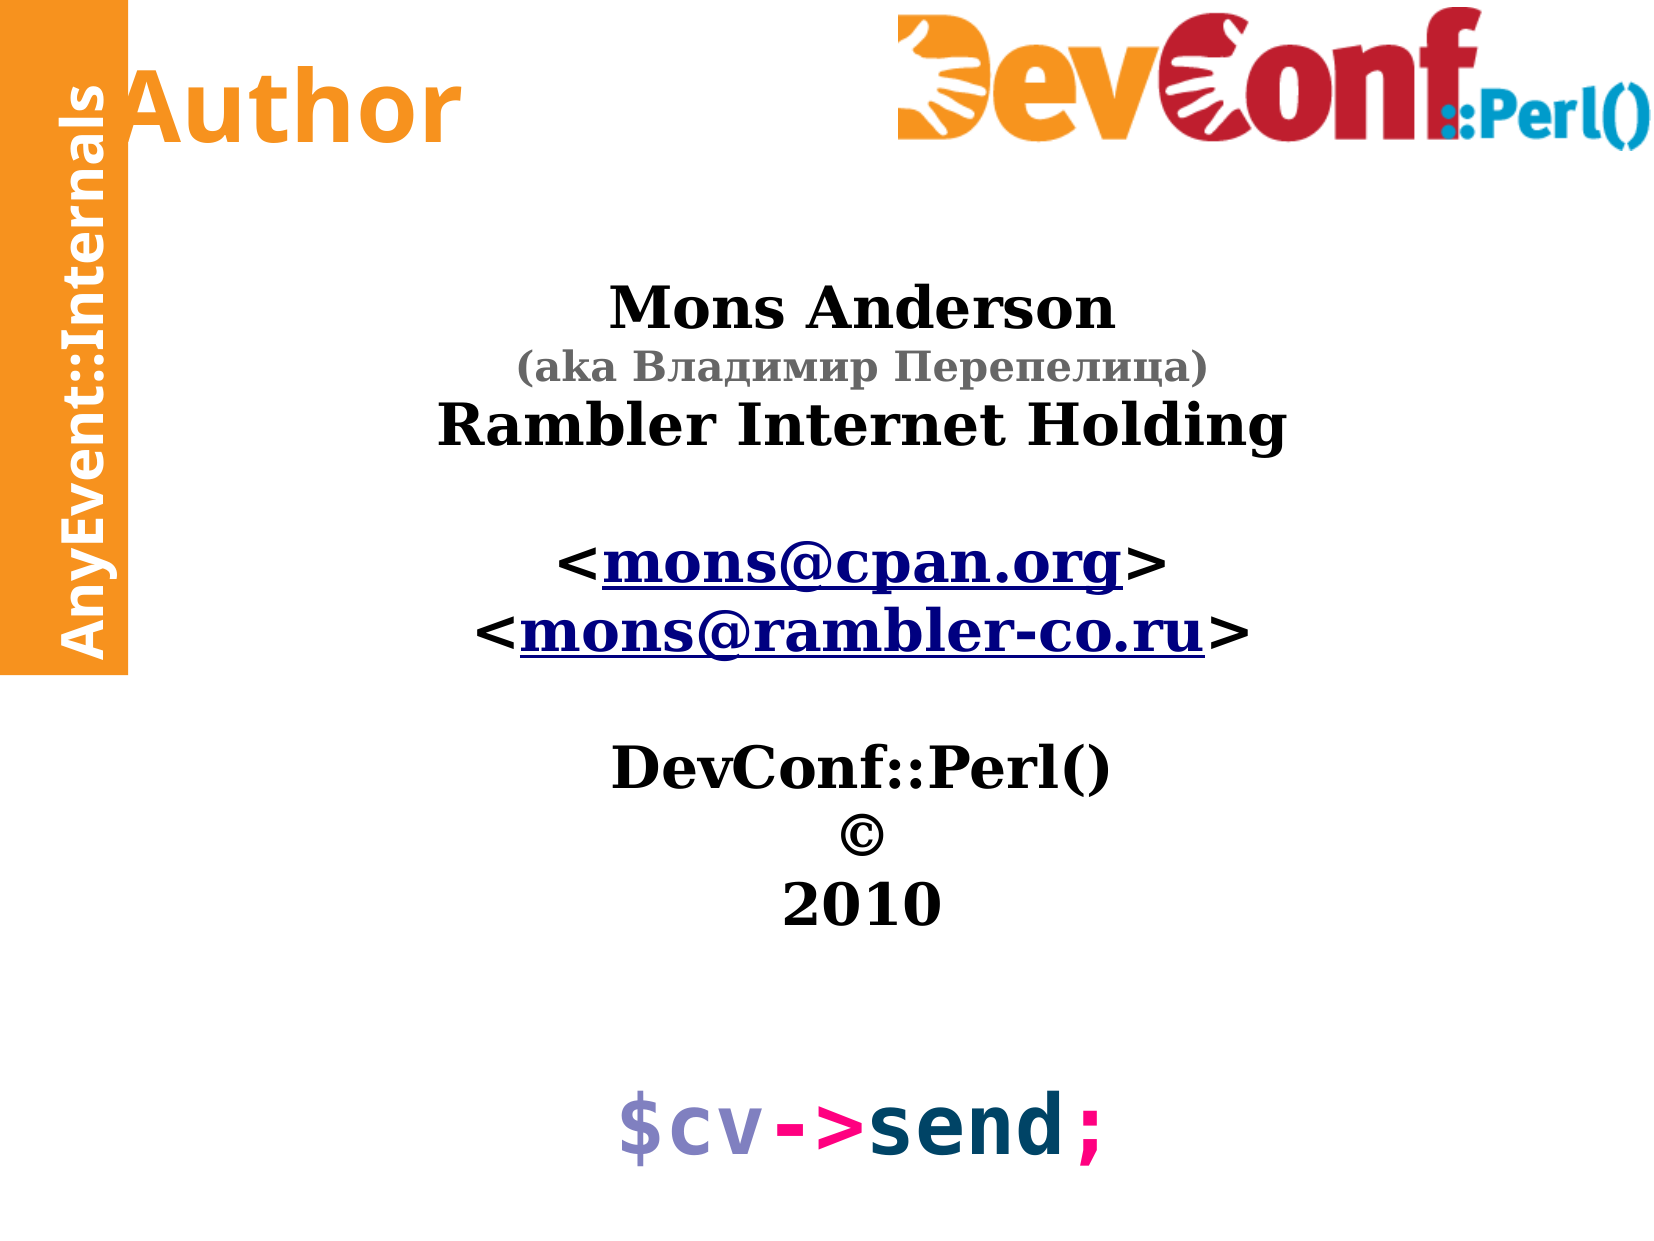

# Author
Mons Anderson
(aka Владимир Перепелица)
Rambler Internet Holding
<mons@cpan.org>
<mons@rambler-co.ru>
DevConf::Perl()
©
2010
 AnyEvent::Internals
$cv->send;